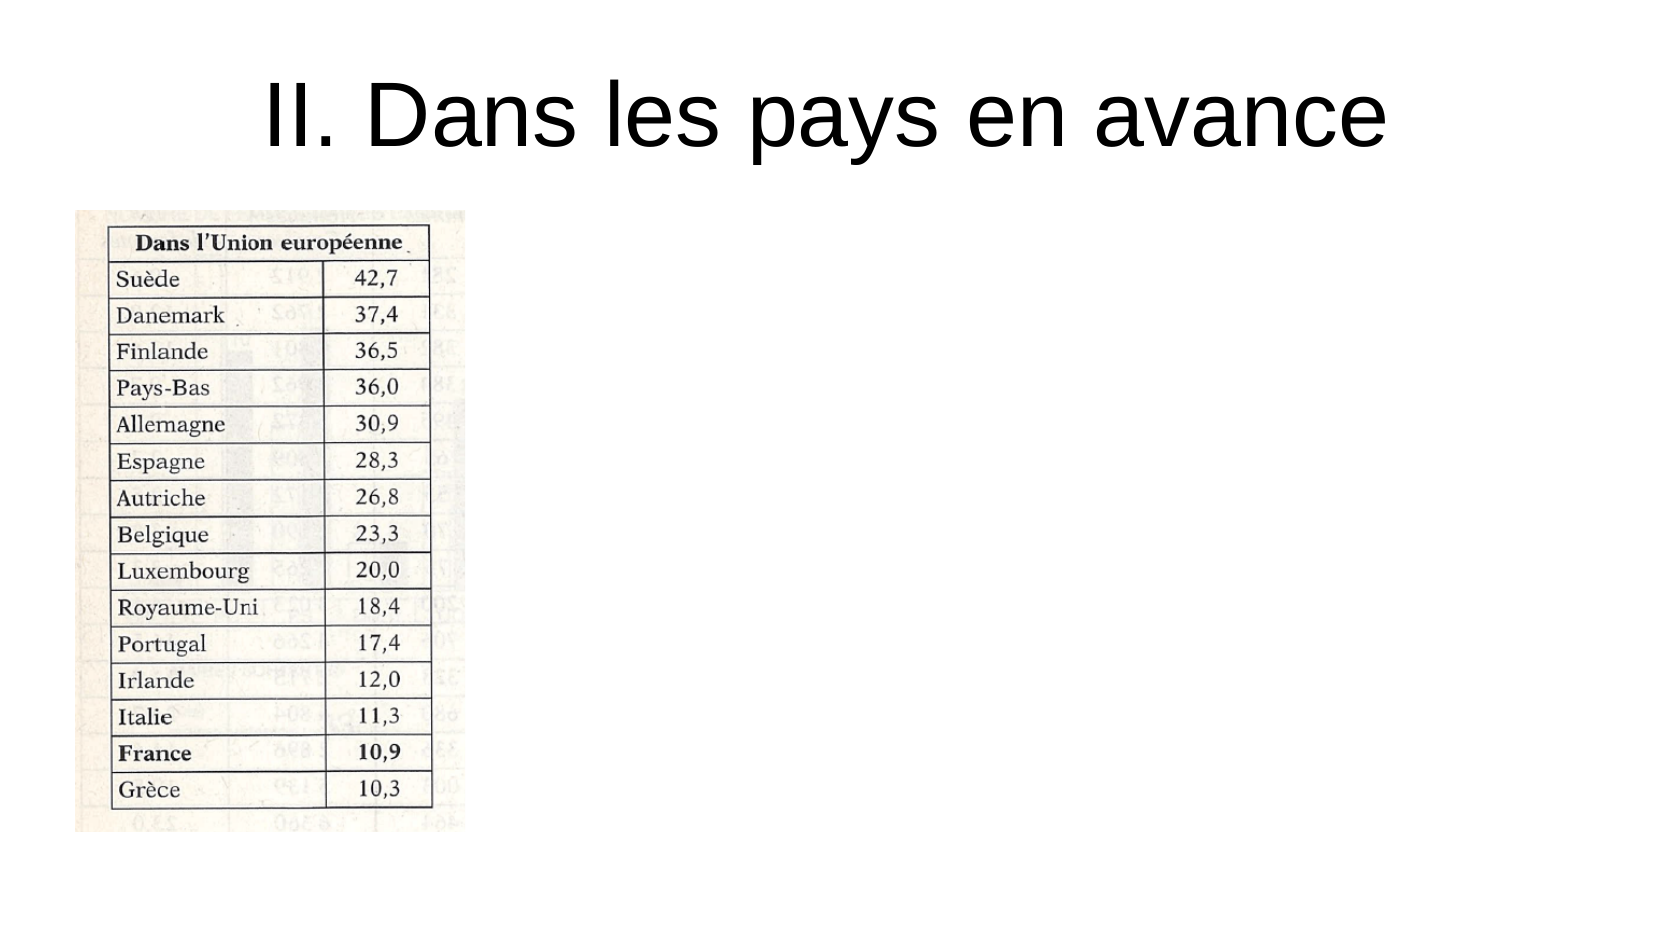

# II. Dans les pays en avance